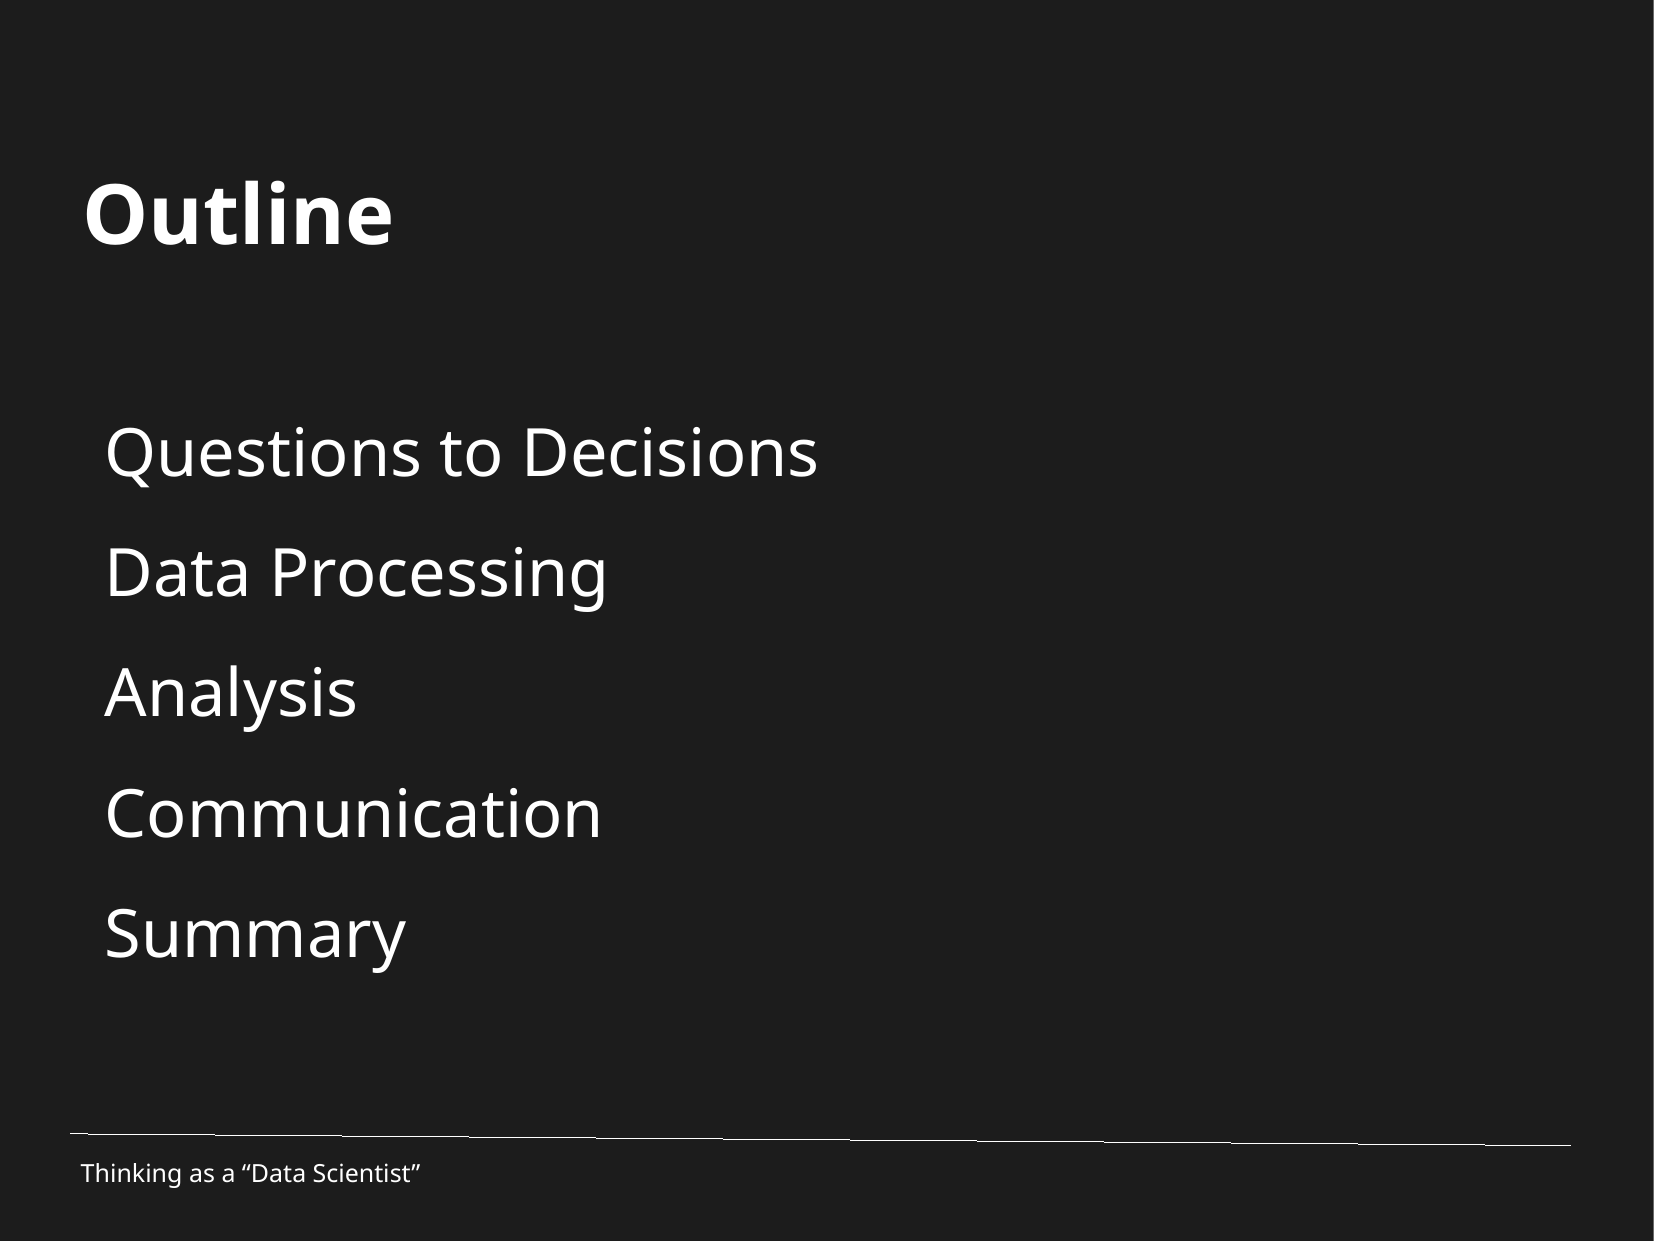

# Outline
Questions to Decisions
Data Processing
Analysis
Communication
Summary
Thinking as a “Data Scientist”